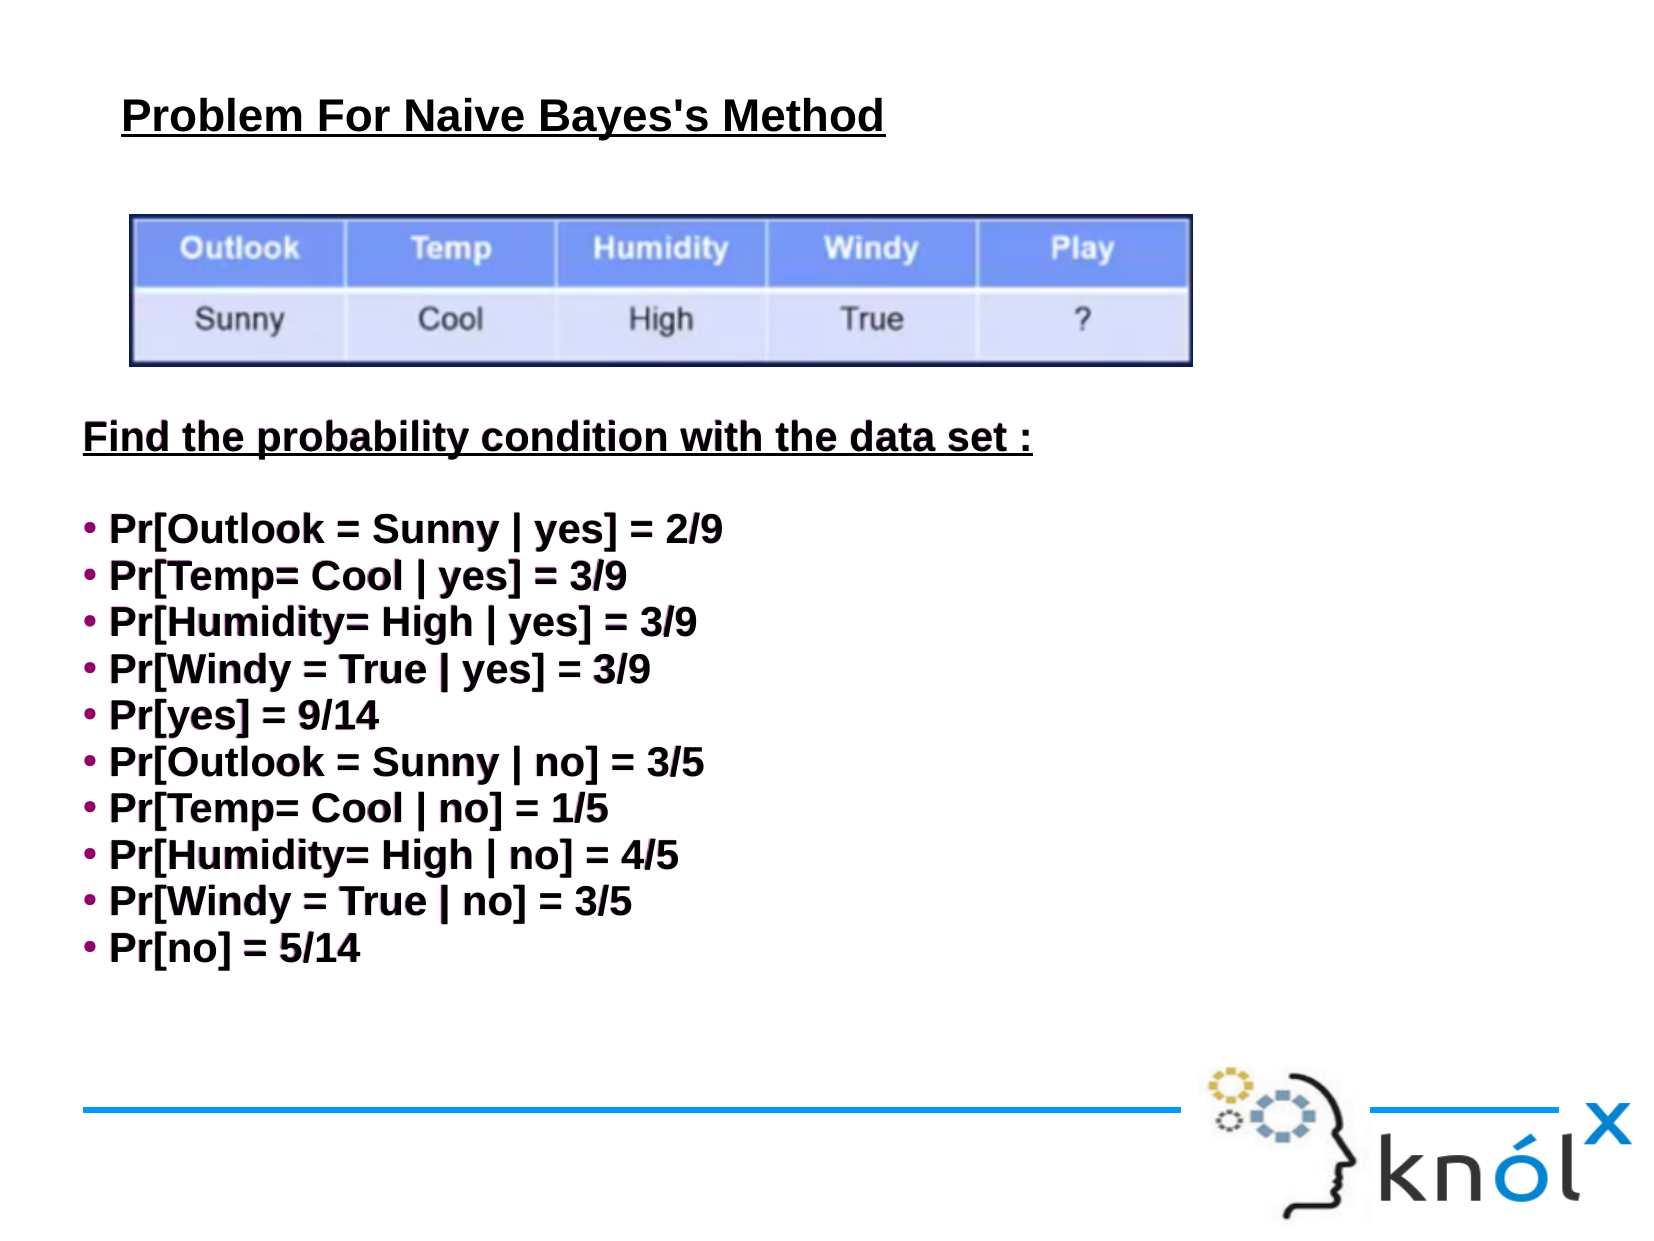

# Find the probability condition with the data set :
 Pr[Outlook = Sunny | yes] = 2/9
 Pr[Temp= Cool | yes] = 3/9
 Pr[Humidity= High | yes] = 3/9
 Pr[Windy = True | yes] = 3/9
 Pr[yes] = 9/14
 Pr[Outlook = Sunny | no] = 3/5
 Pr[Temp= Cool | no] = 1/5
 Pr[Humidity= High | no] = 4/5
 Pr[Windy = True | no] = 3/5
 Pr[no] = 5/14
Problem For Naive Bayes's Method